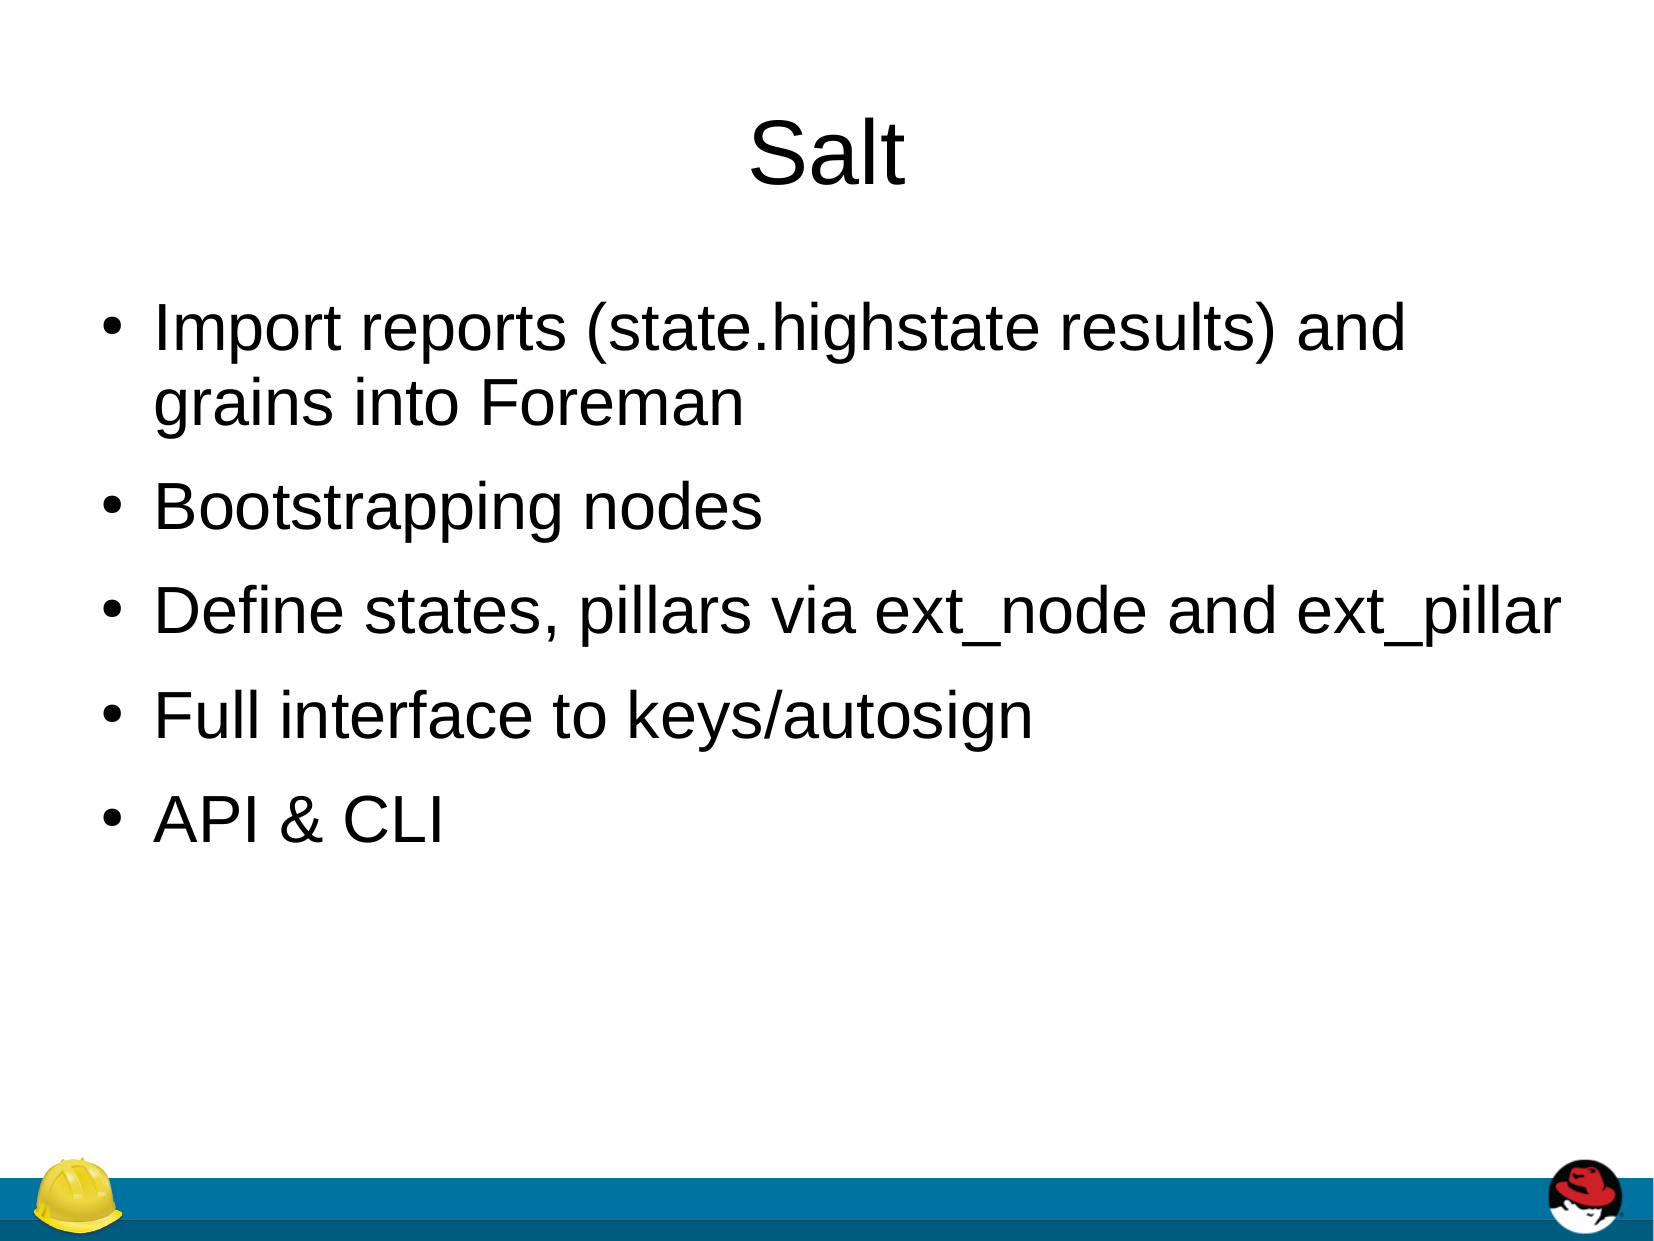

# Salt
Import reports (state.highstate results) and grains into Foreman
Bootstrapping nodes
Define states, pillars via ext_node and ext_pillar
Full interface to keys/autosign
API & CLI